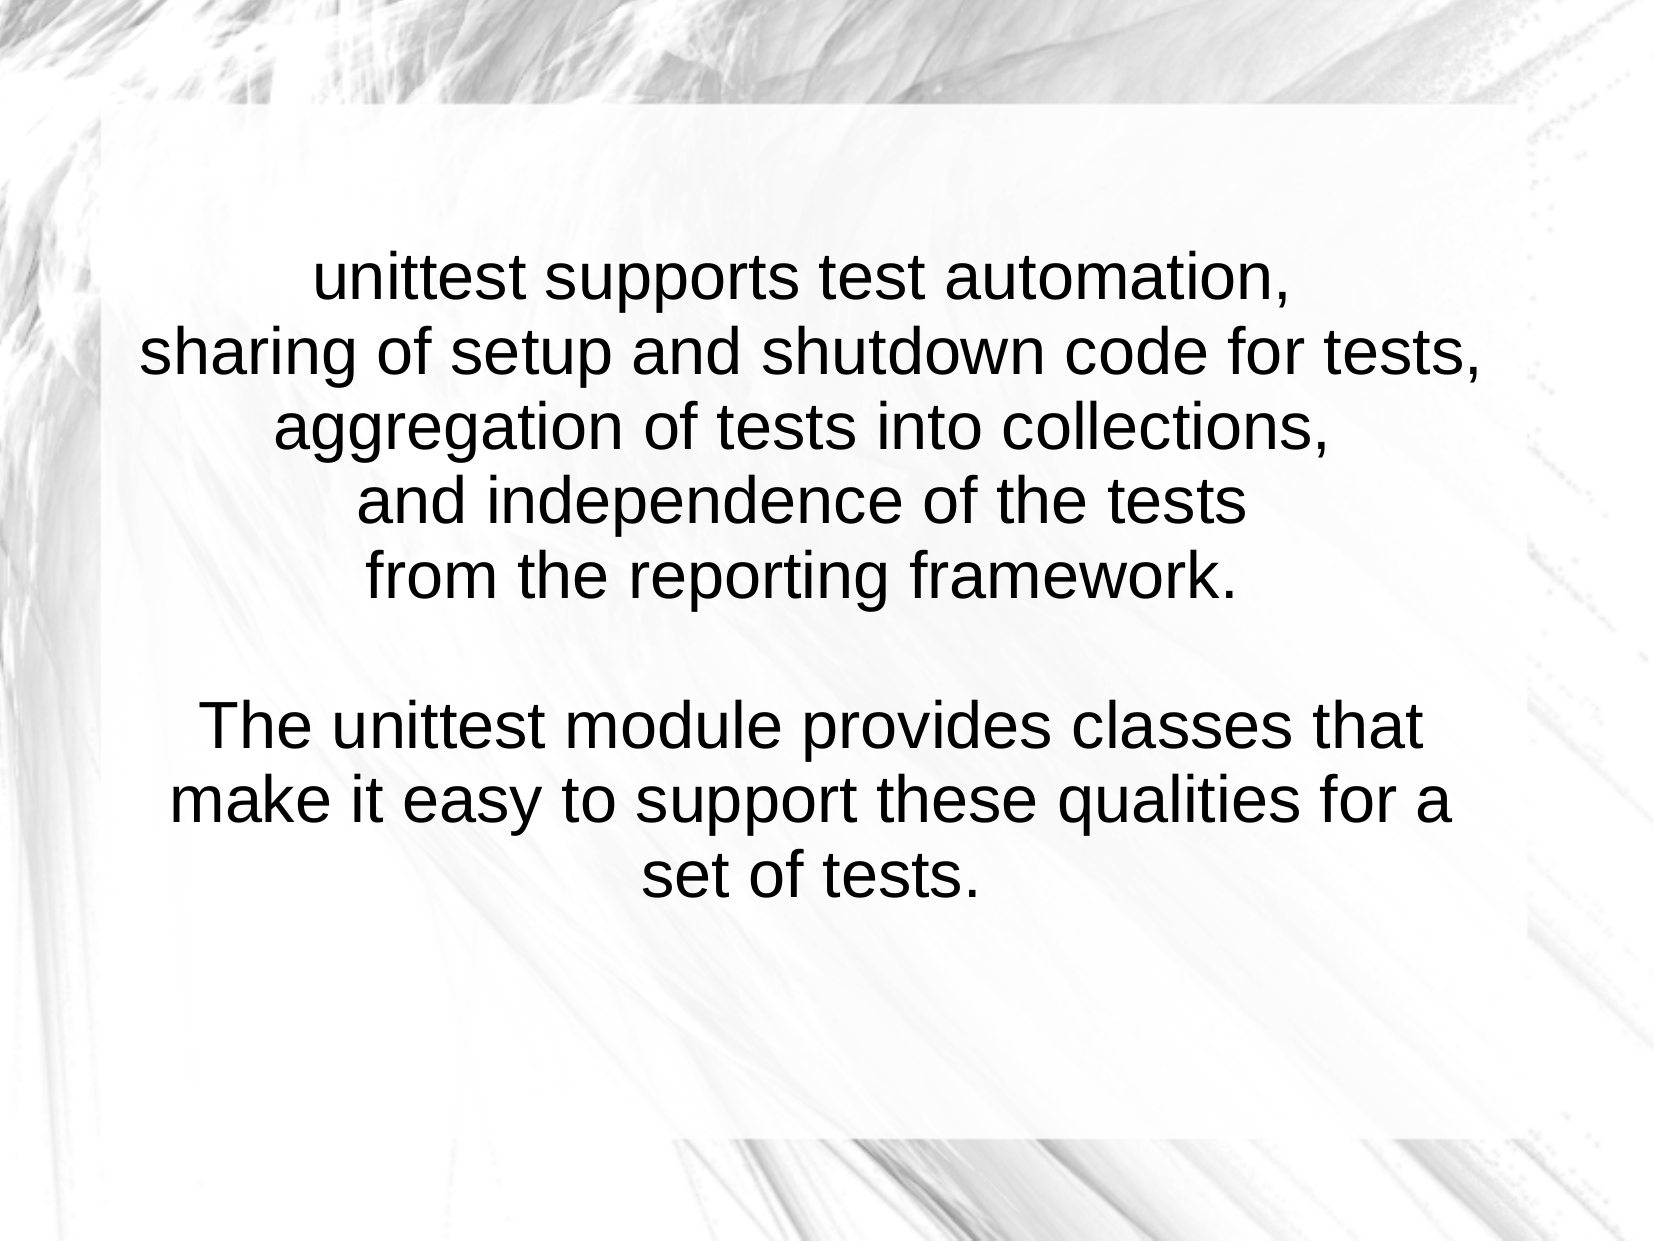

# unittest supports test automation,
sharing of setup and shutdown code for tests, aggregation of tests into collections,
and independence of the tests
from the reporting framework.
The unittest module provides classes that make it easy to support these qualities for a set of tests.